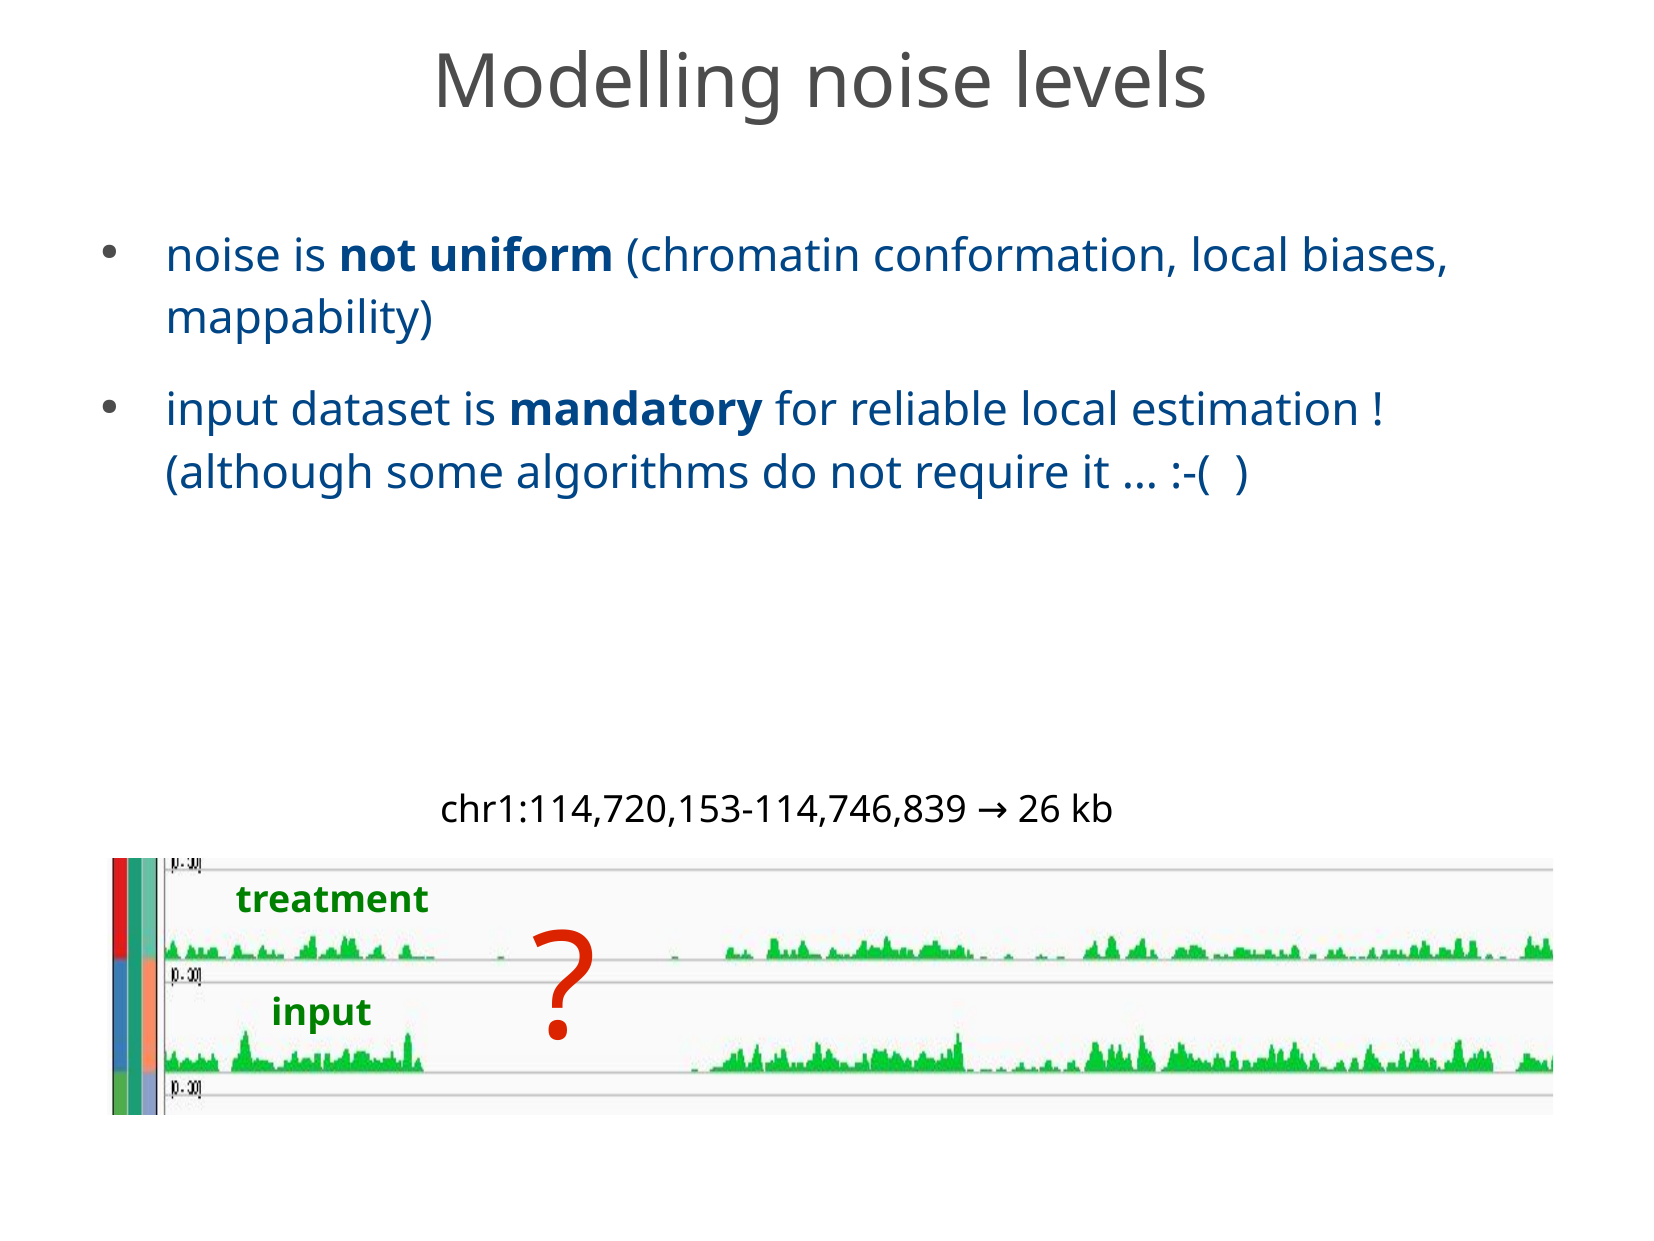

# Modelling noise levels
noise is not uniform (chromatin conformation, local biases, mappability)
input dataset is mandatory for reliable local estimation !
(although some algorithms do not require it … :-( )
chr1:114,720,153-114,746,839 → 26 kb
treatment
?
input